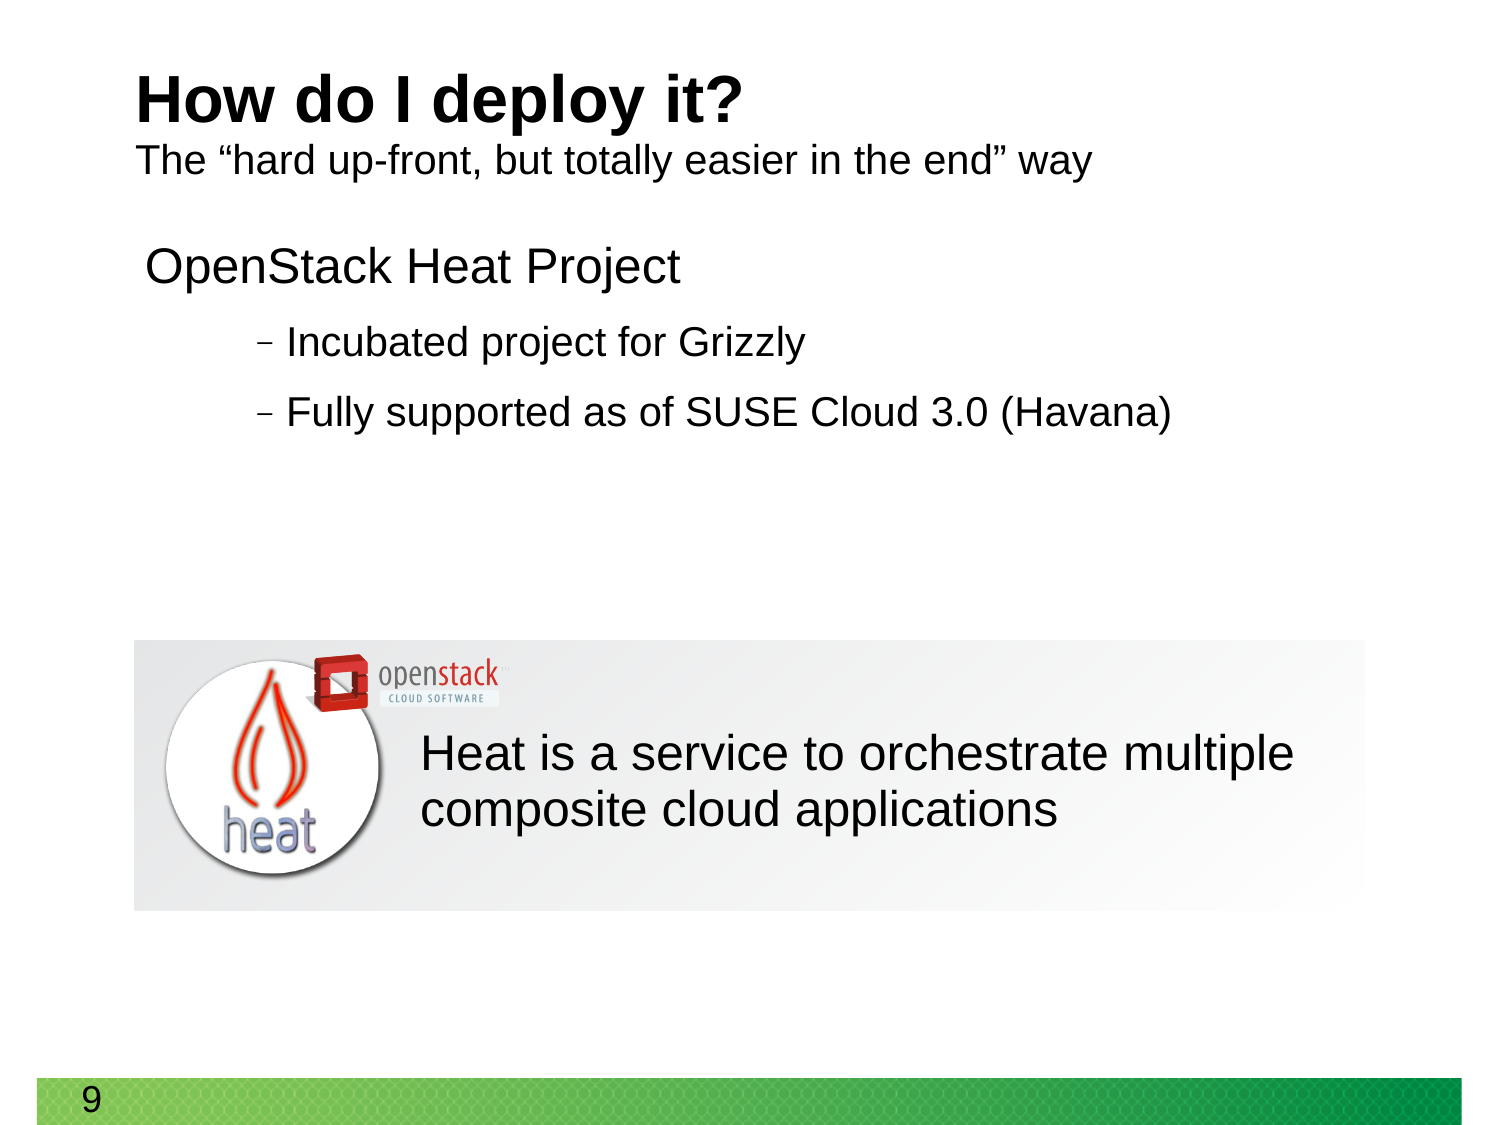

# How do I deploy it? The “hard up-front, but totally easier in the end” way
OpenStack Heat Project
Incubated project for Grizzly
Fully supported as of SUSE Cloud 3.0 (Havana)
Heat is a service to orchestrate multiple
composite cloud applications